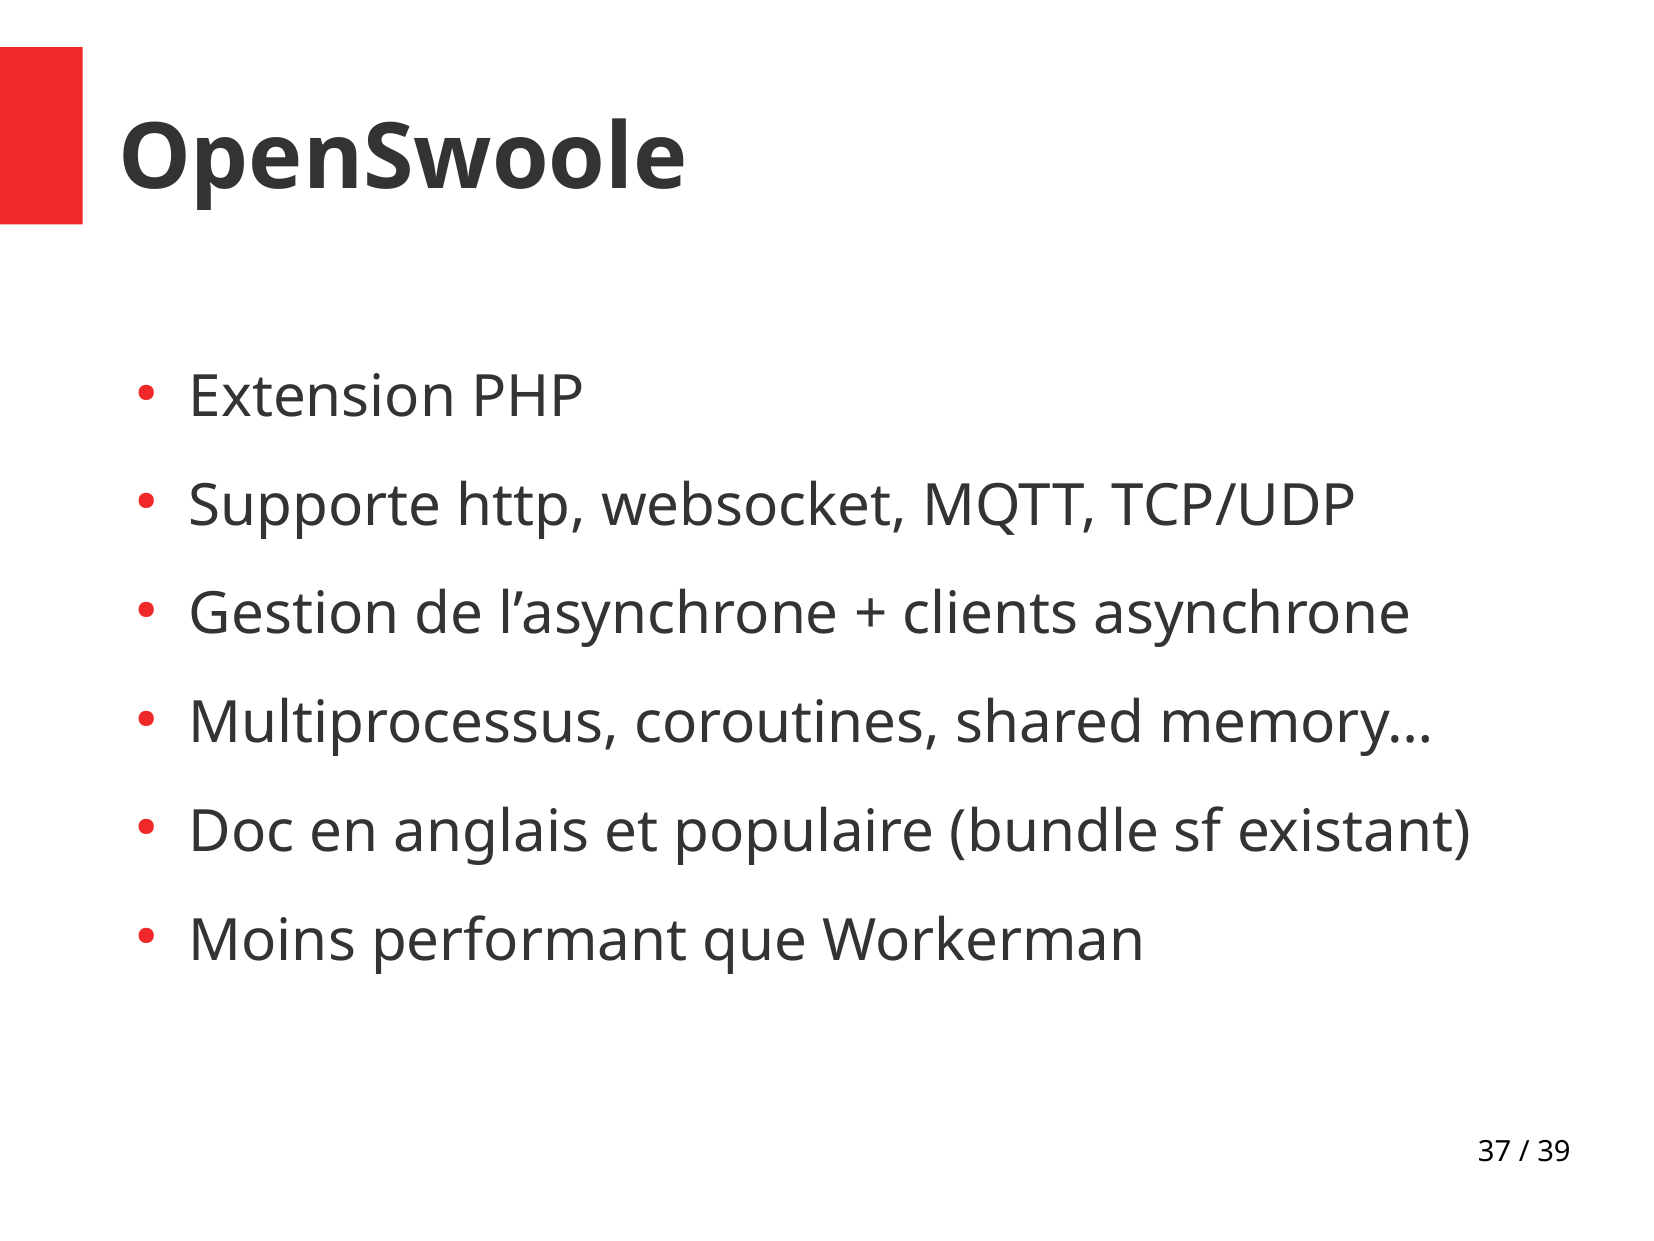

# OpenSwoole
Extension PHP
Supporte http, websocket, MQTT, TCP/UDP
Gestion de l’asynchrone + clients asynchrone
Multiprocessus, coroutines, shared memory…
Doc en anglais et populaire (bundle sf existant)
Moins performant que Workerman
37